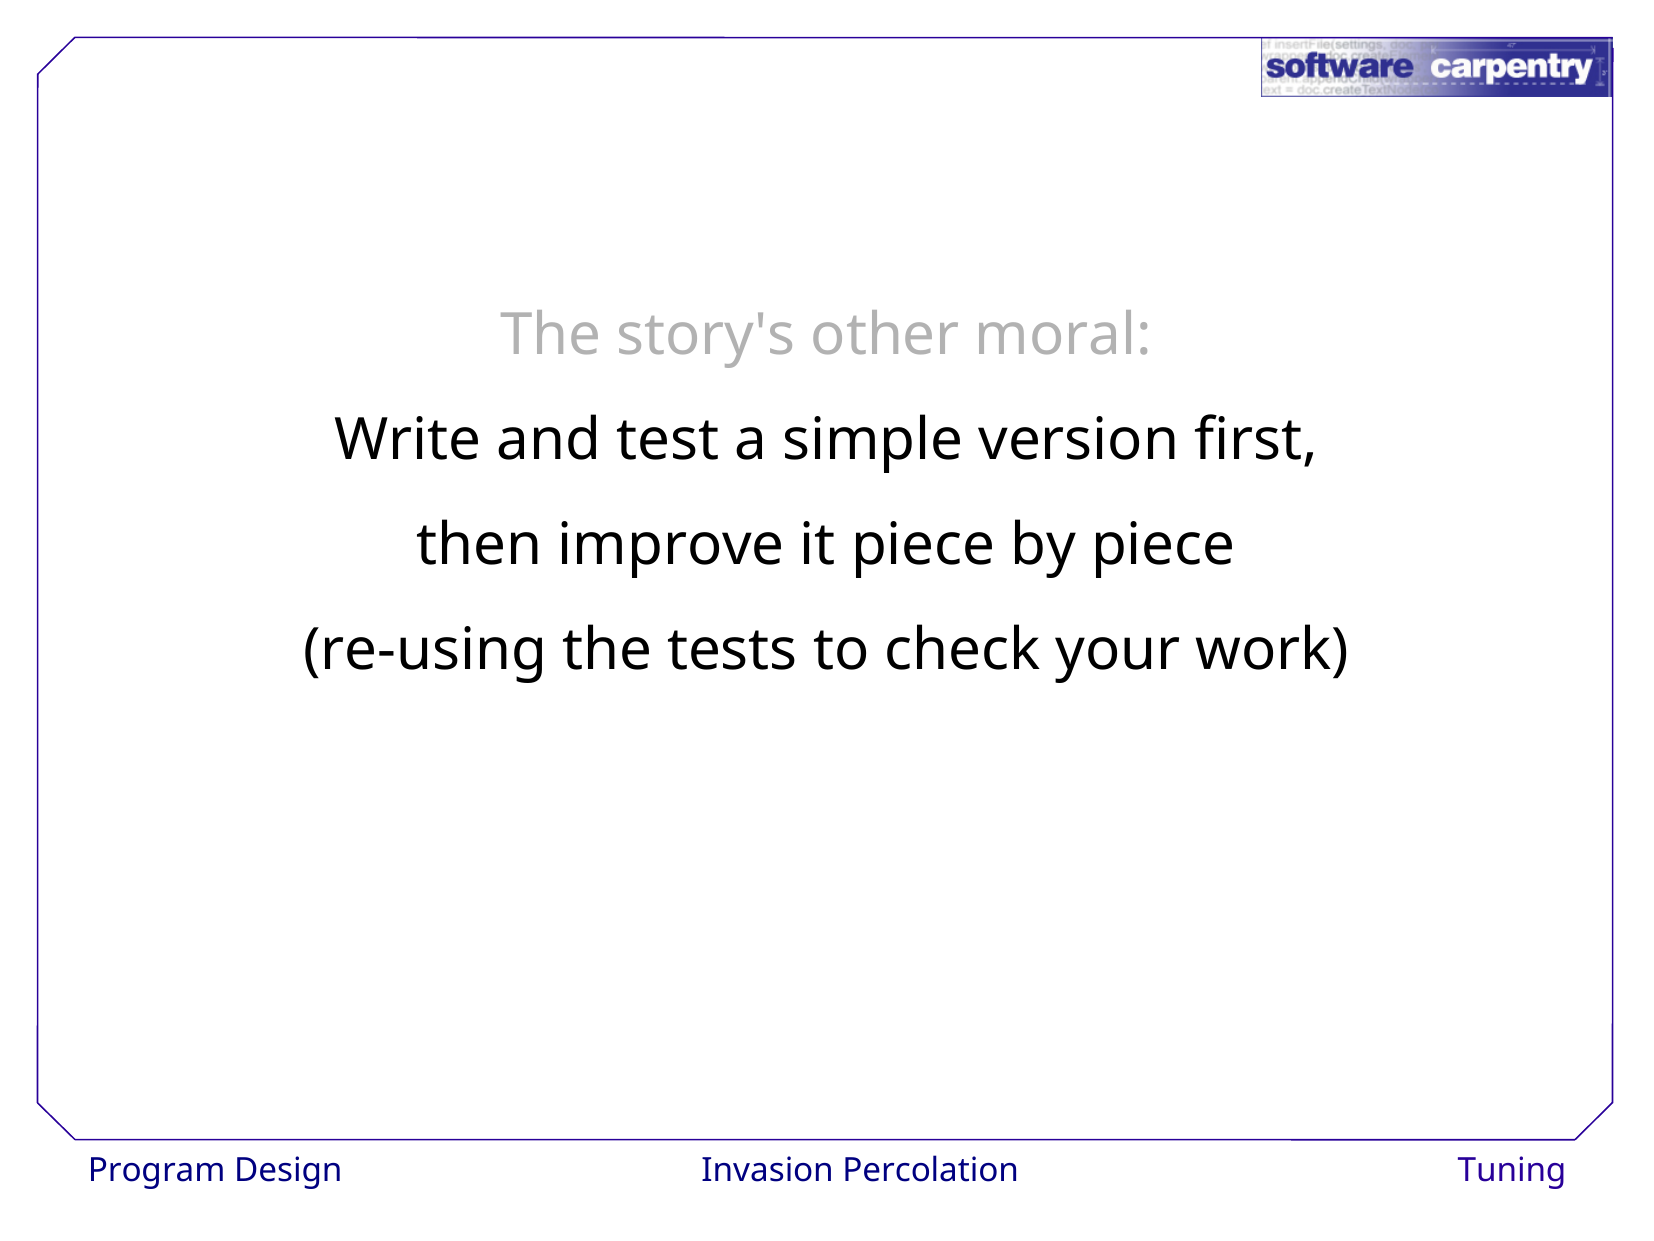

The story's other moral:
Write and test a simple version first,
then improve it piece by piece
(re-using the tests to check your work)